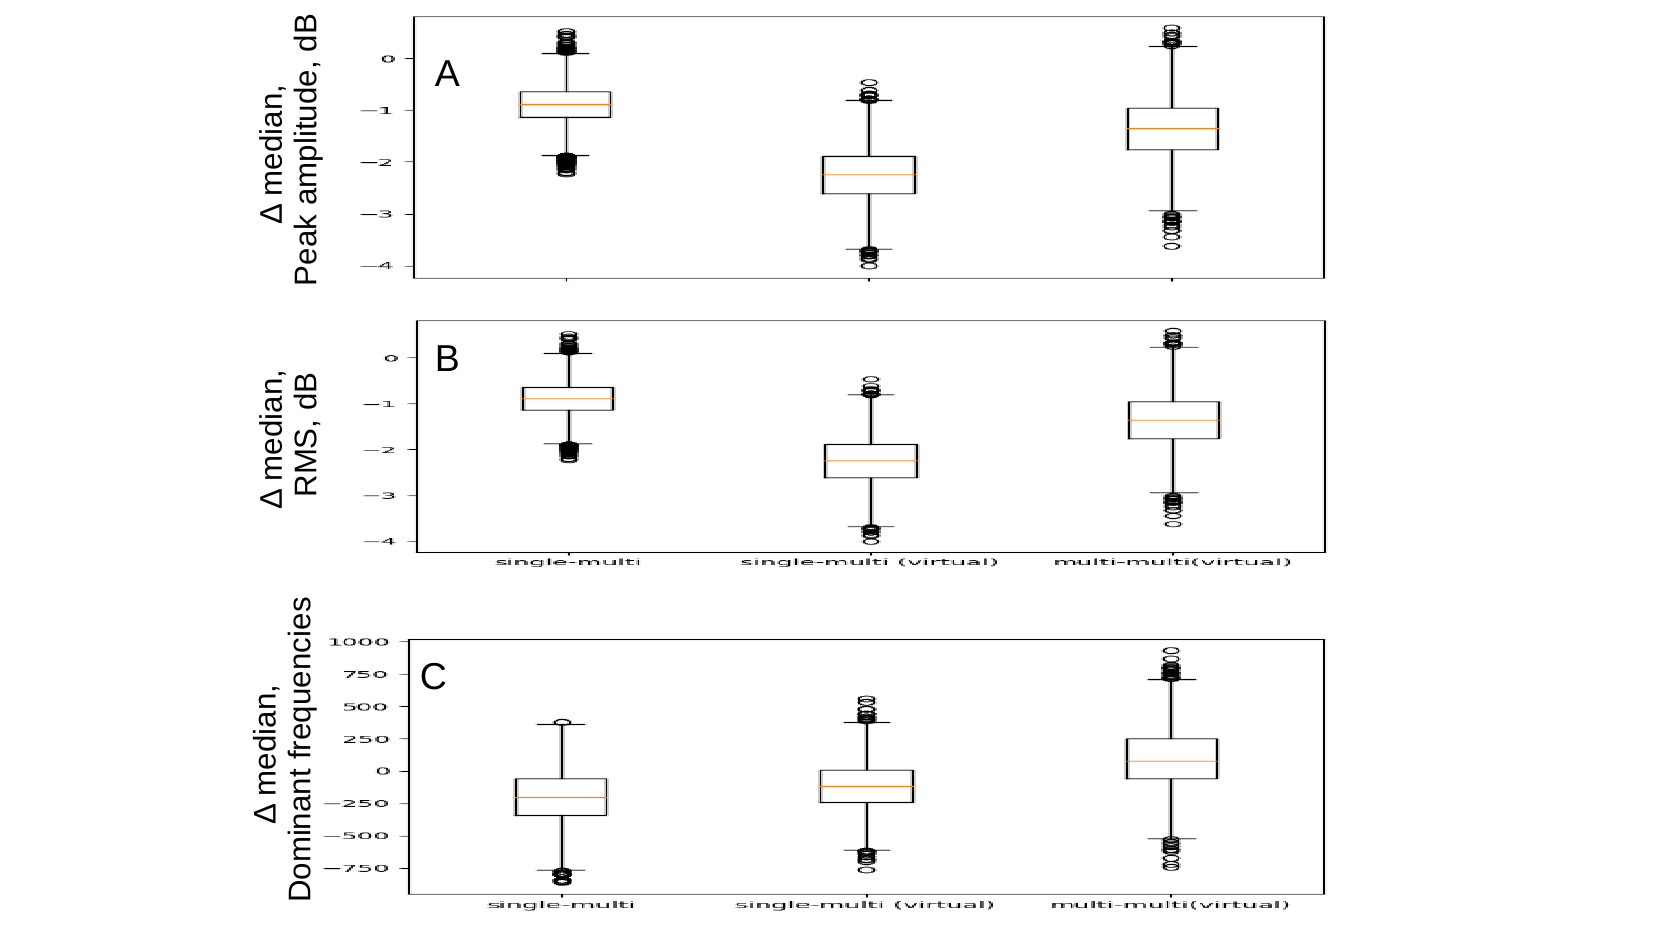

A
Δ median,
Peak amplitude, dB
B
Δ median,
RMS, dB
C
Δ median,
Dominant frequencies